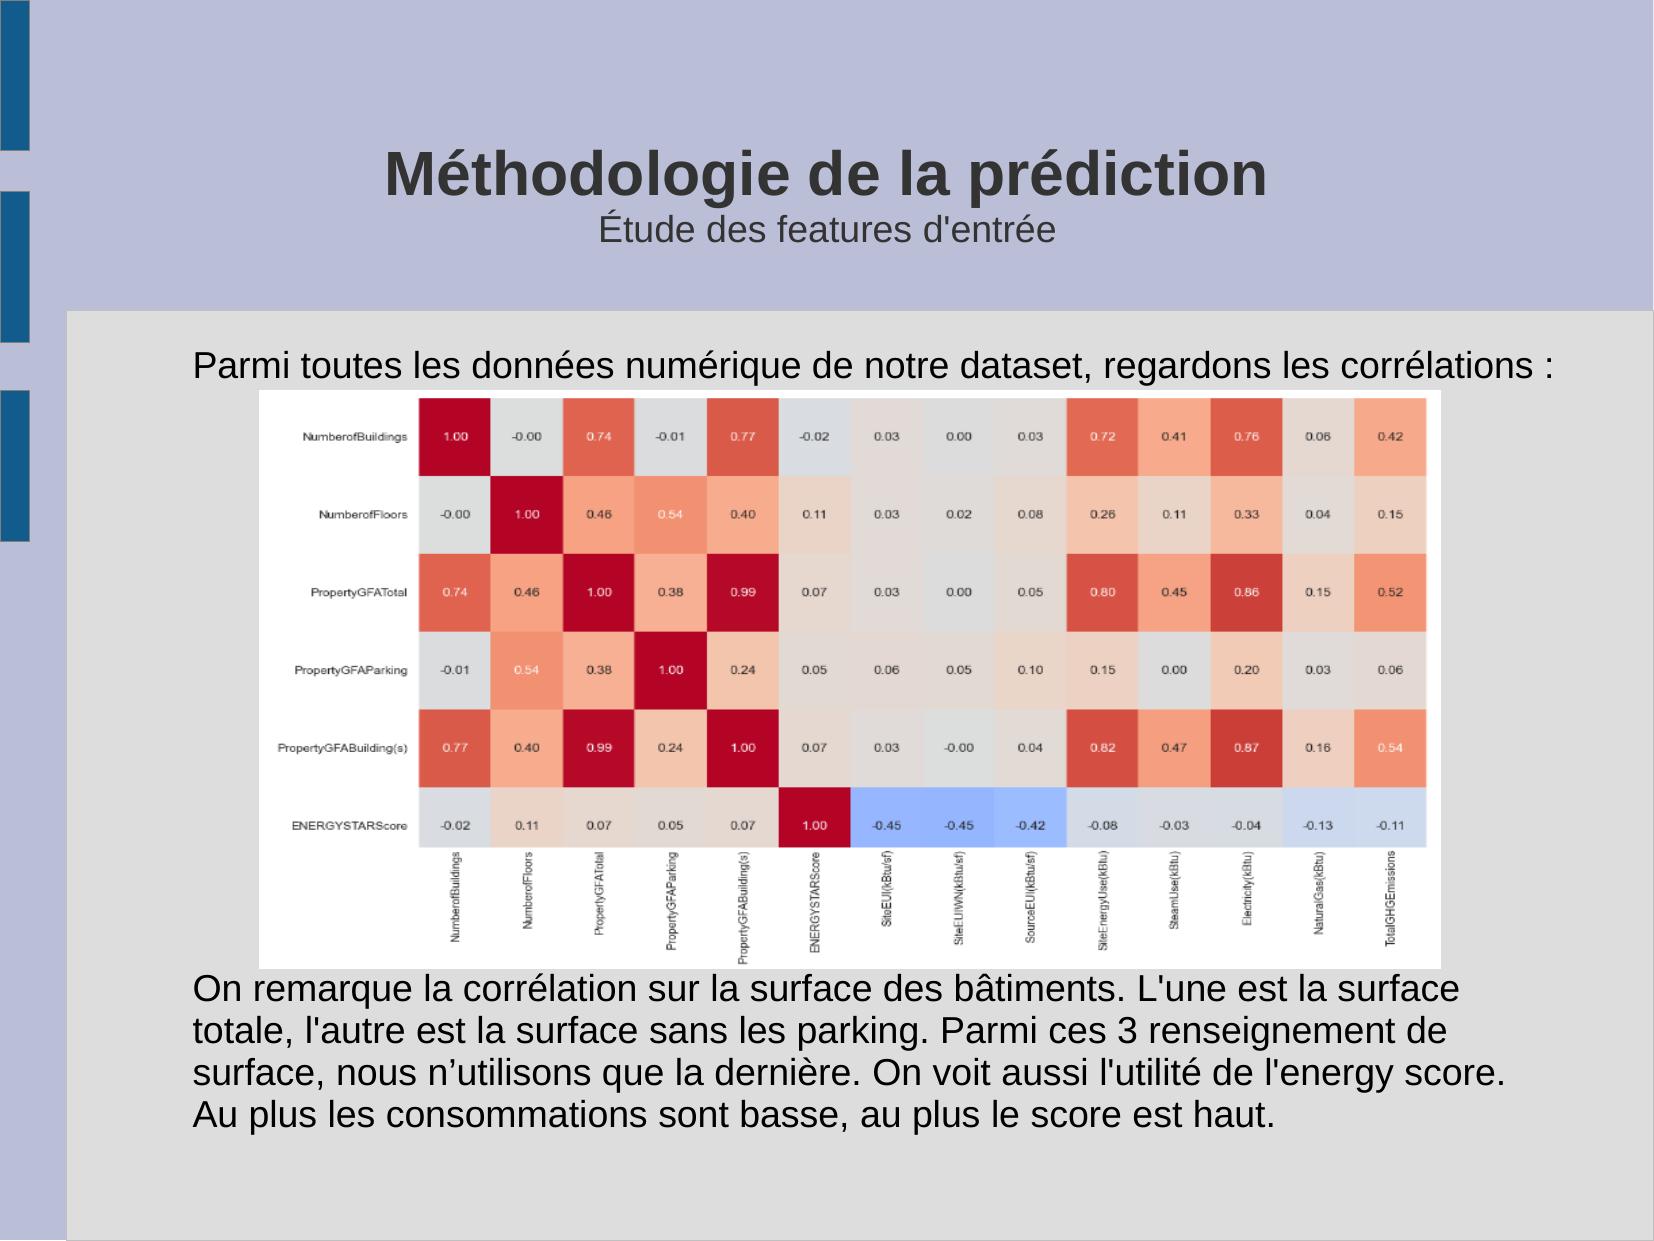

# Méthodologie de la prédiction Étude des features d'entrée
Parmi toutes les données numérique de notre dataset, regardons les corrélations :
On remarque la corrélation sur la surface des bâtiments. L'une est la surface totale, l'autre est la surface sans les parking. Parmi ces 3 renseignement de surface, nous n’utilisons que la dernière. On voit aussi l'utilité de l'energy score. Au plus les consommations sont basse, au plus le score est haut.